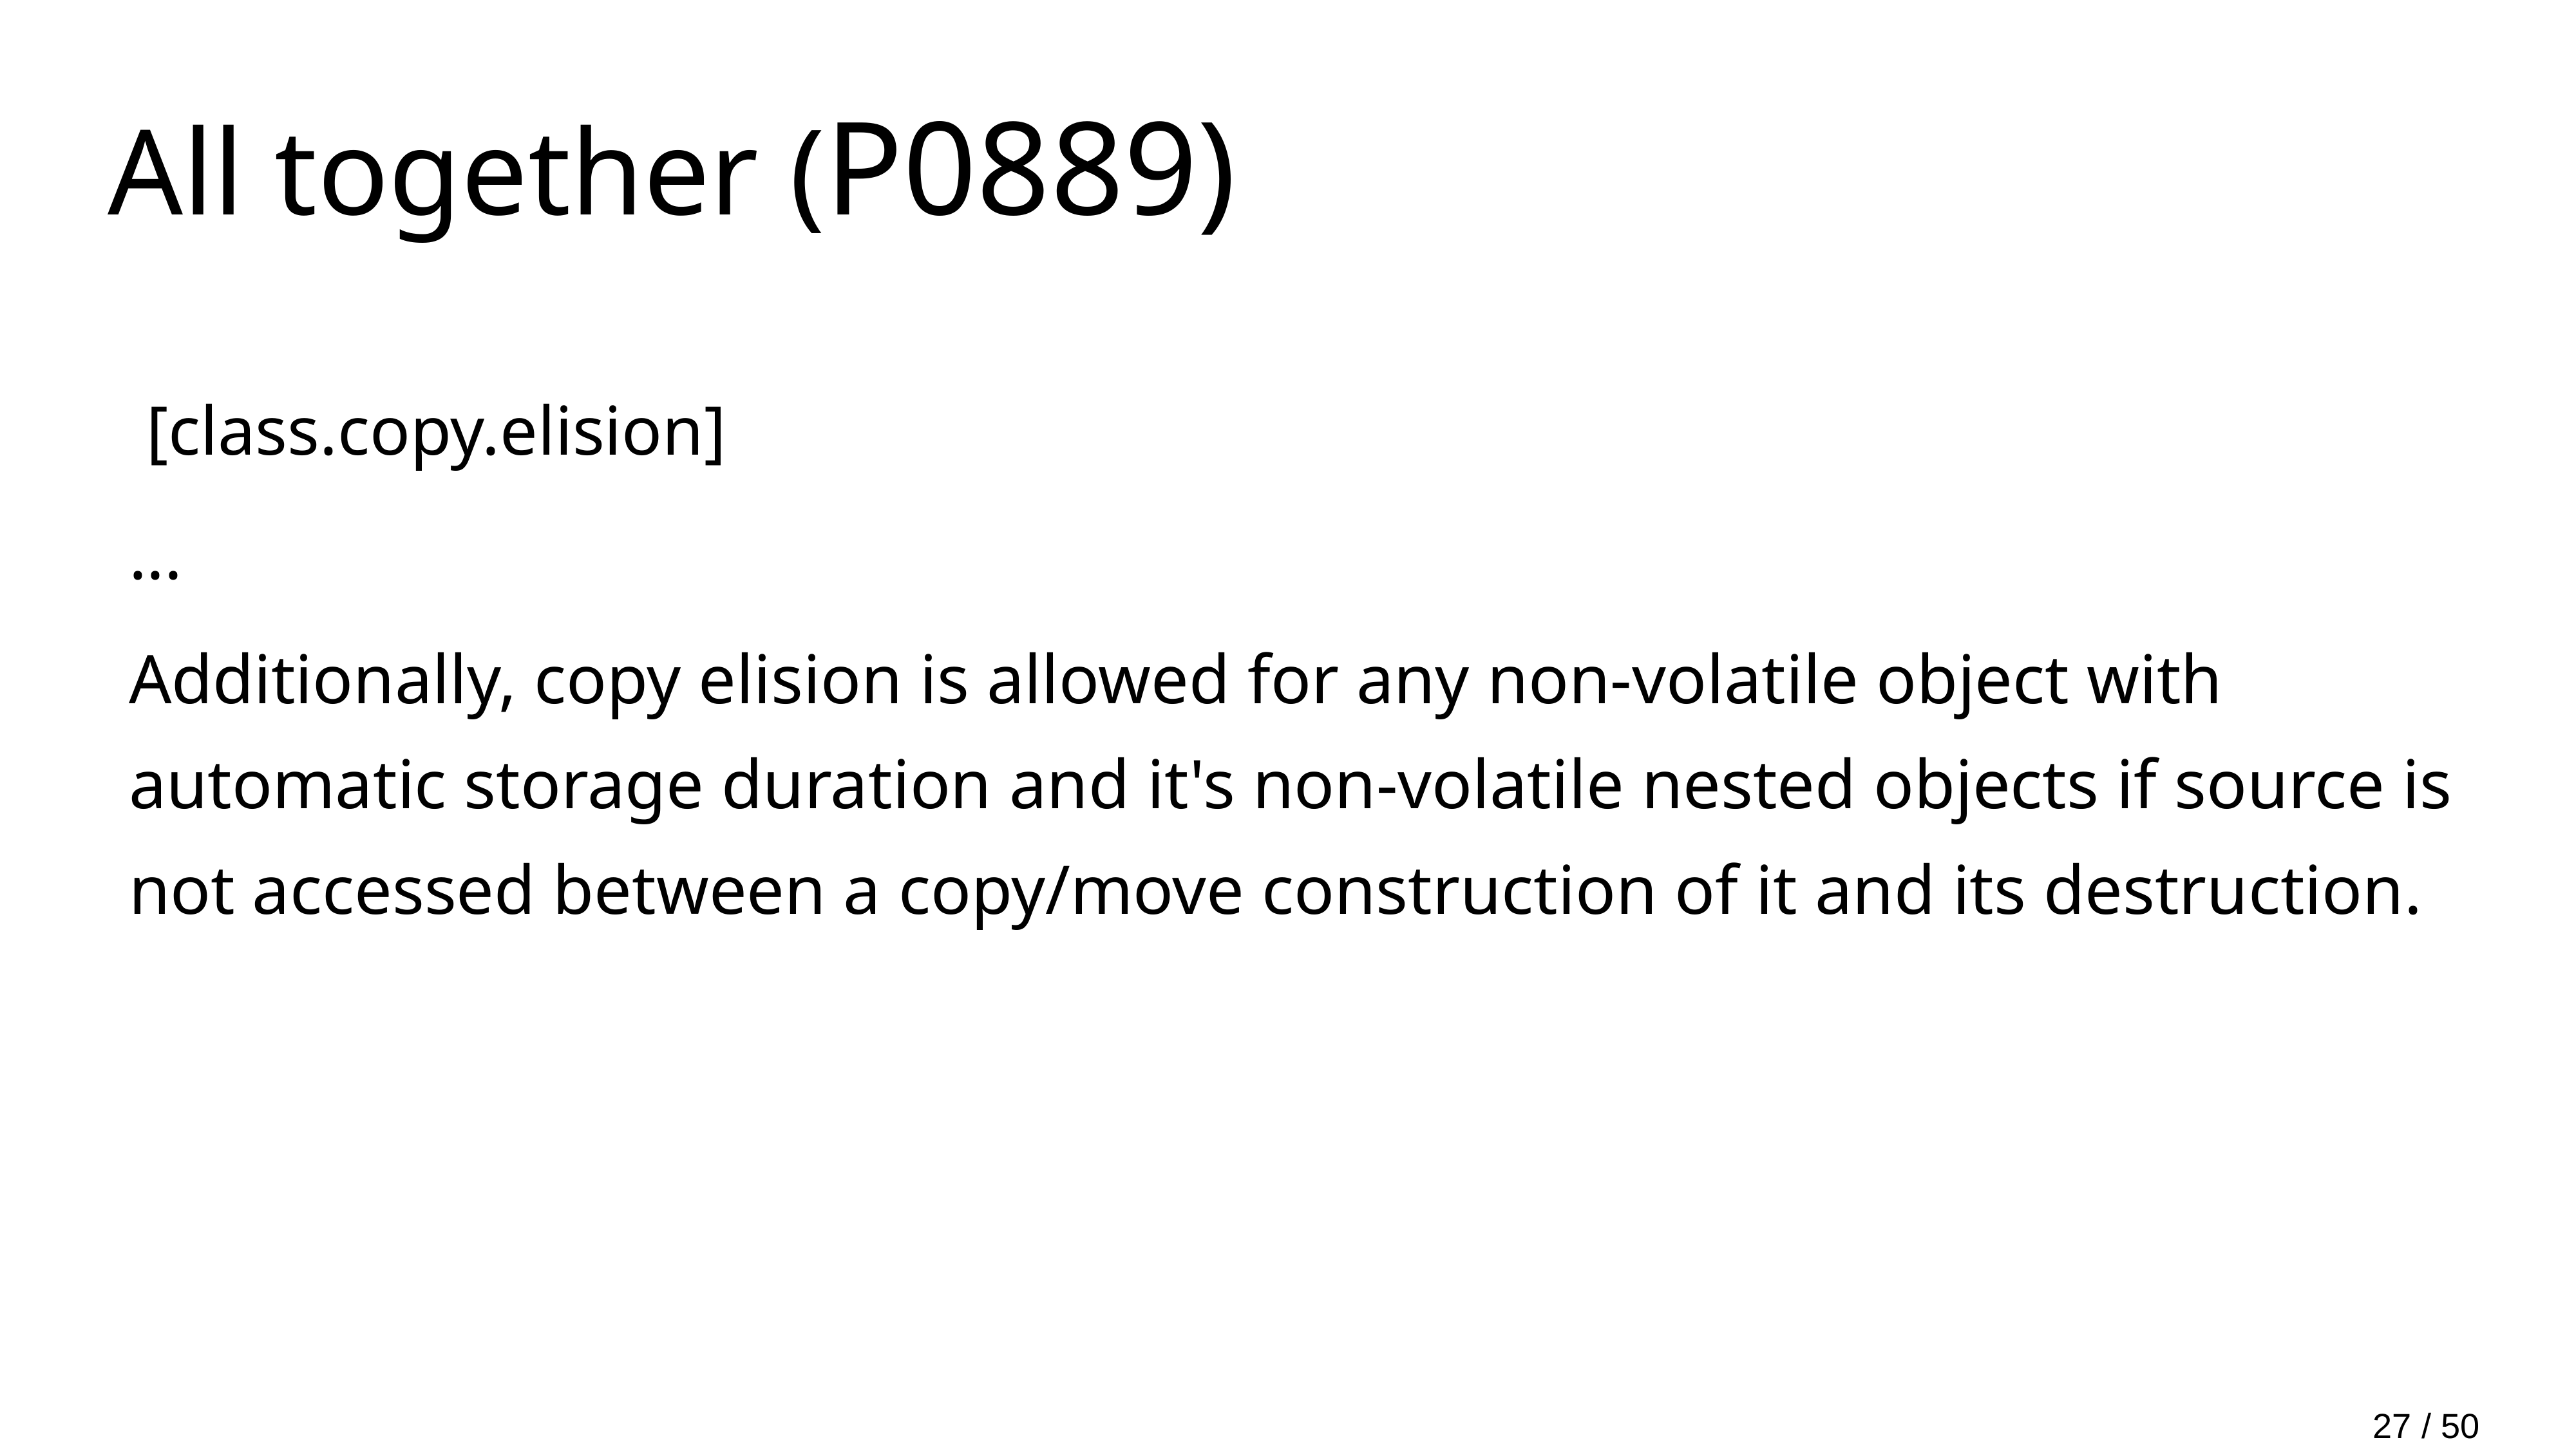

# All together (P0889)
 [class.copy.elision]
...
Additionally, copy elision is allowed for any non-volatile object with automatic storage duration and it's non-volatile nested objects if source is not accessed between a copy/move construction of it and its destruction.